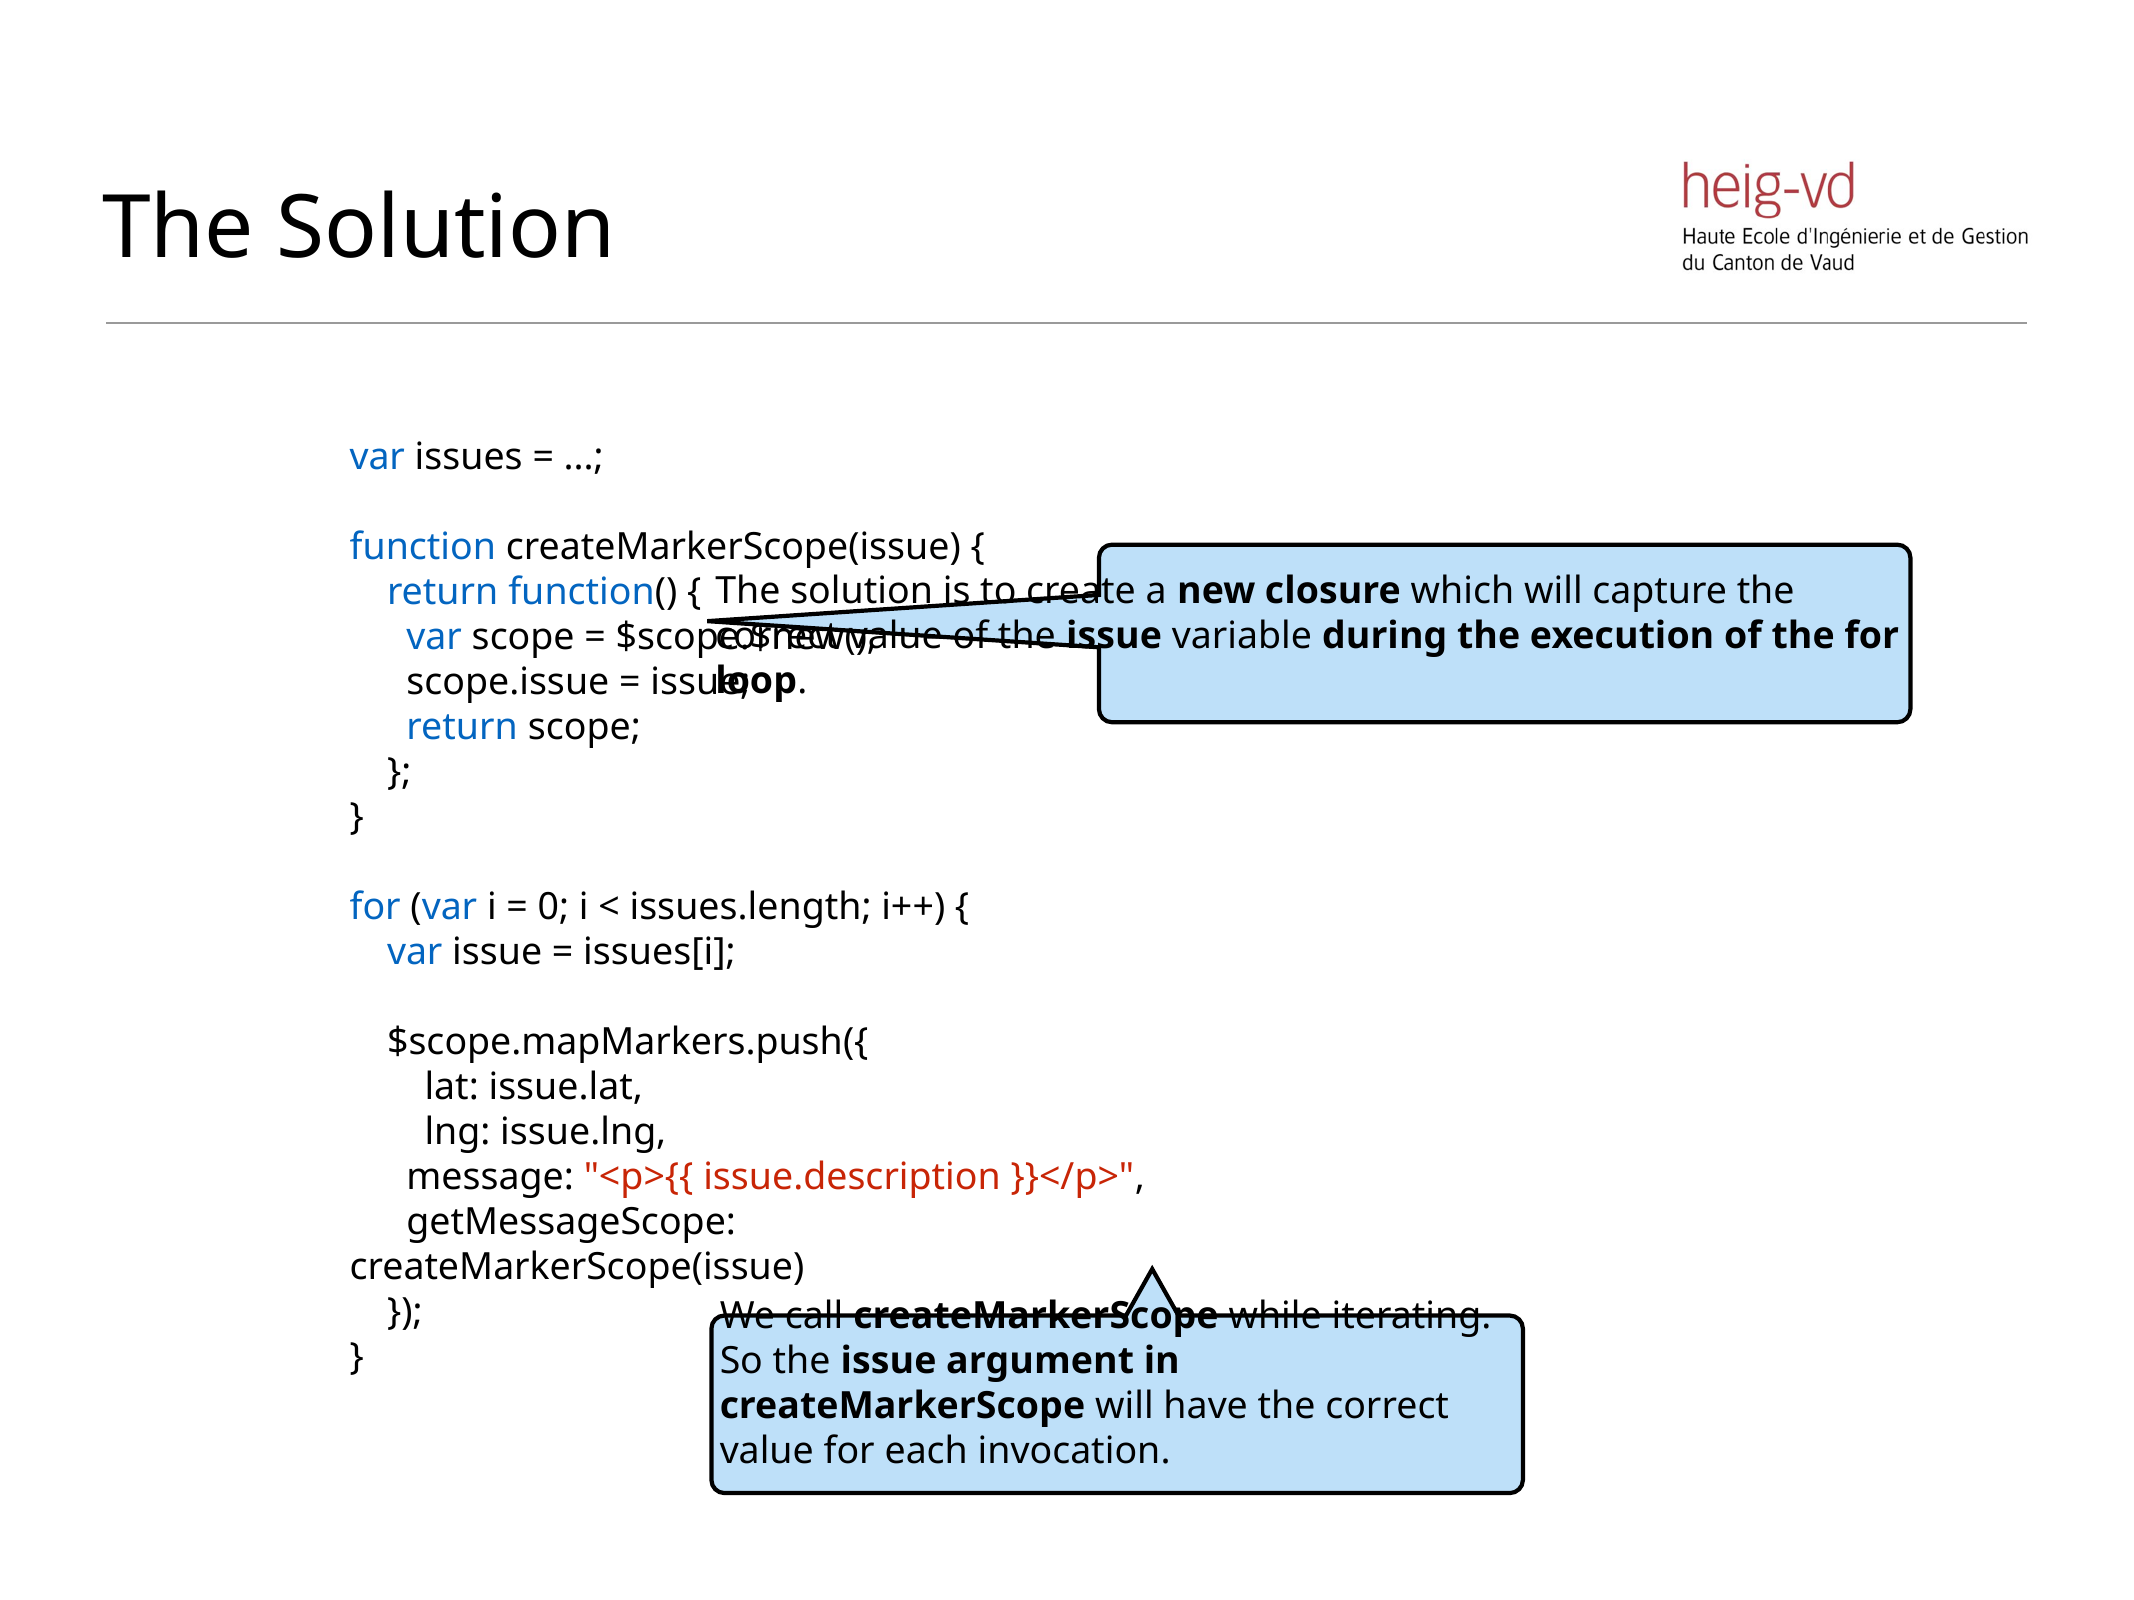

# The Solution
var issues = ...;
function createMarkerScope(issue) {
return function() {
 var scope = $scope.$new();
 scope.issue = issue;
 return scope;
};
}
for (var i = 0; i < issues.length; i++) {
var issue = issues[i];
$scope.mapMarkers.push({
lat: issue.lat,
lng: issue.lng,
 message: "<p>{{ issue.description }}</p>",
 getMessageScope: createMarkerScope(issue)
});
}
The solution is to create a new closure which will capture the correct value of the issue variable during the execution of the for loop.
We call createMarkerScope while iterating. So the issue argument in createMarkerScope will have the correct value for each invocation.